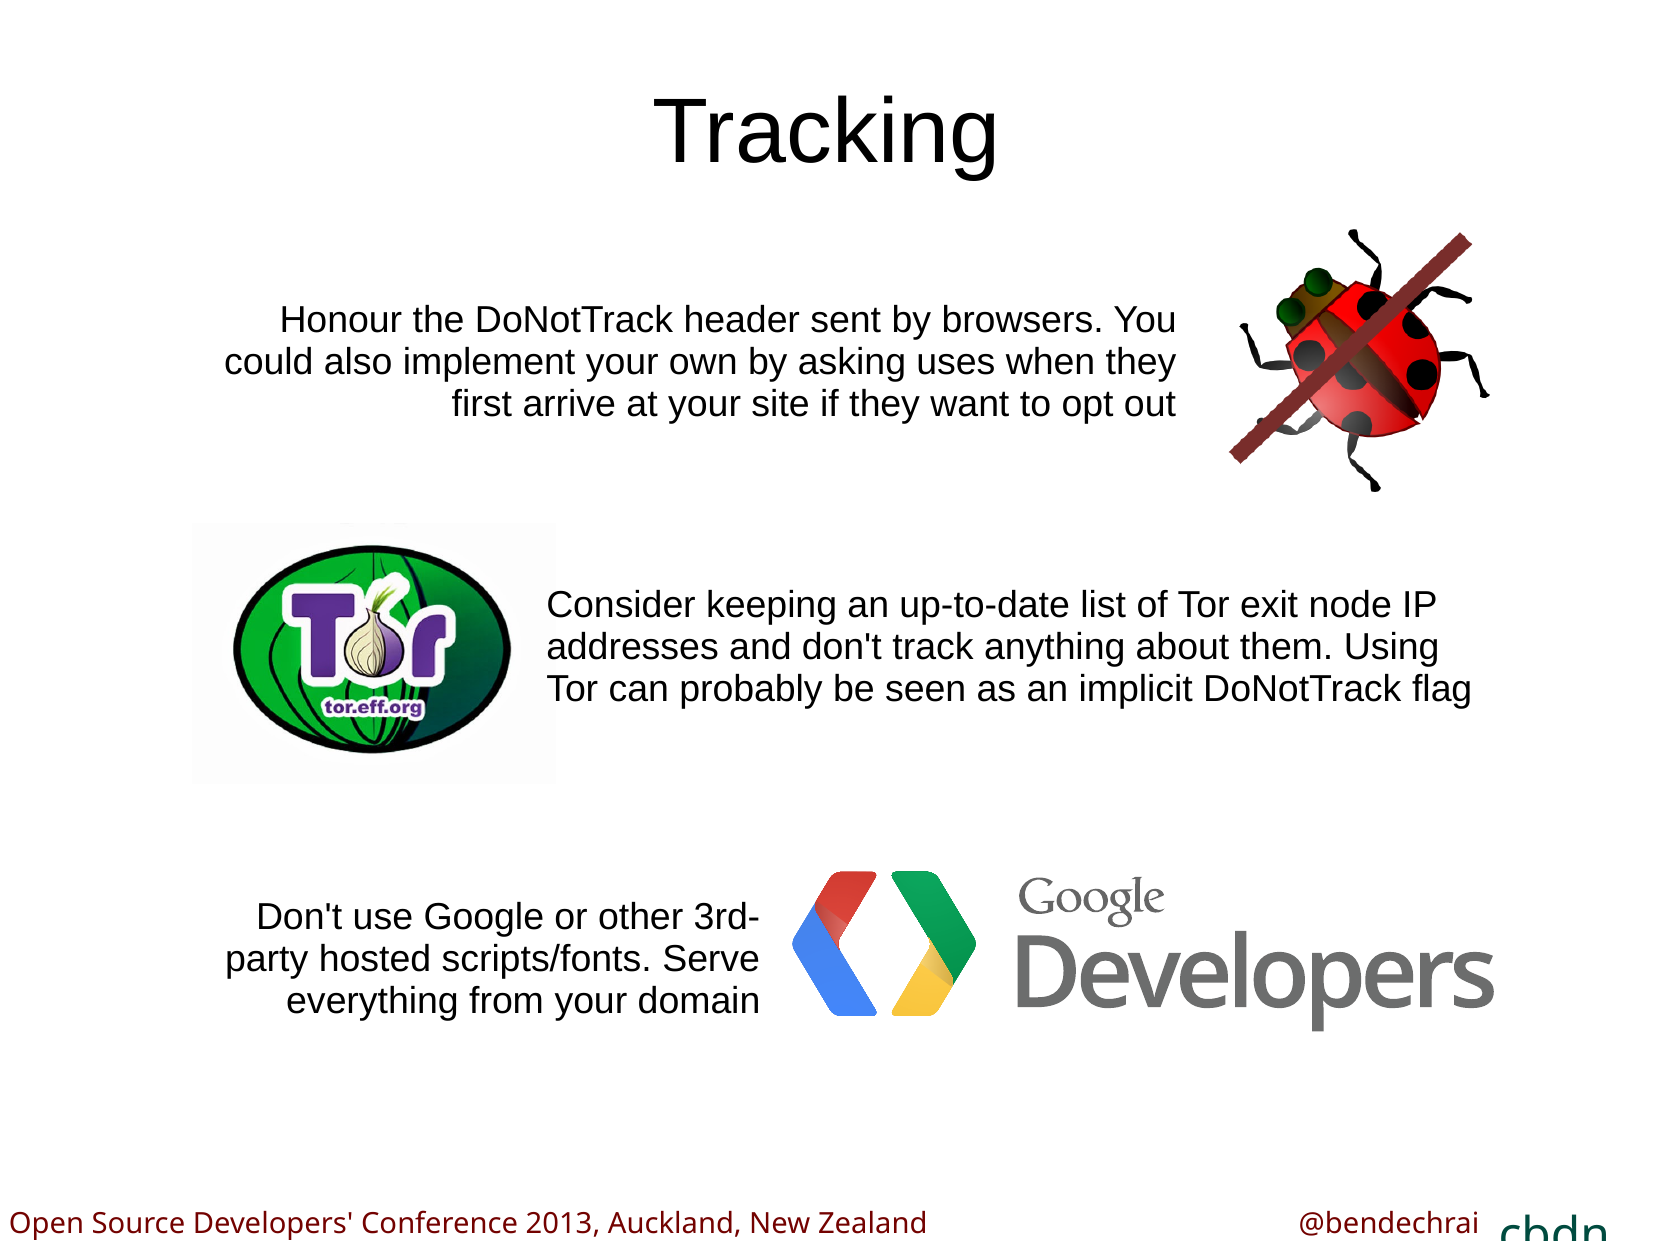

# Tracking
Honour the DoNotTrack header sent by browsers. You could also implement your own by asking uses when they first arrive at your site if they want to opt out
Consider keeping an up-to-date list of Tor exit node IP addresses and don't track anything about them. Using Tor can probably be seen as an implicit DoNotTrack flag
Don't use Google or other 3rd-party hosted scripts/fonts. Serve everything from your domain
cbdn
Open Source Developers' Conference 2013, Auckland, New Zealand
@bendechrai